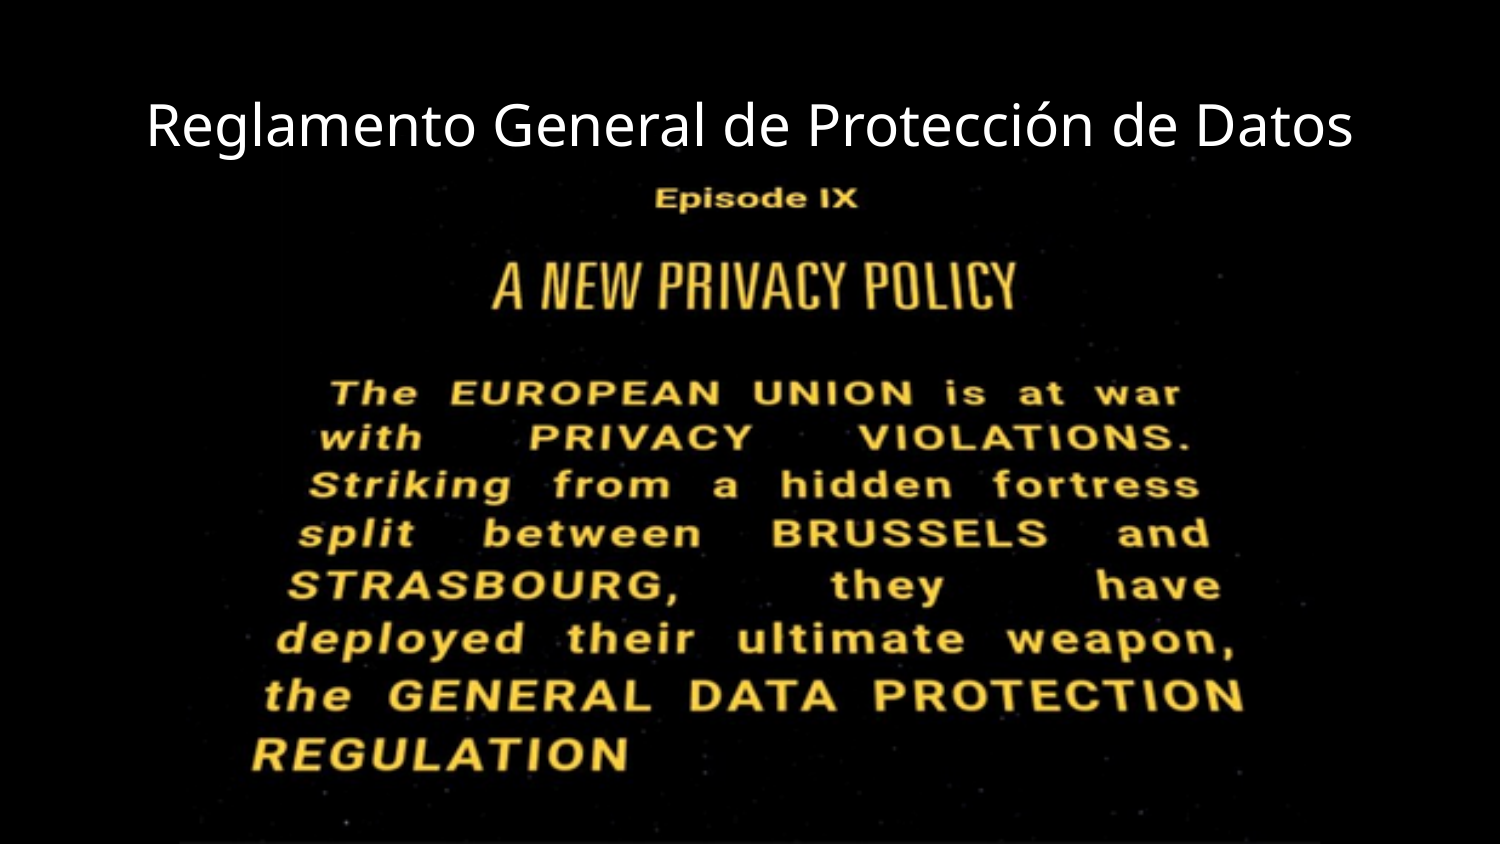

# Reglamento General de Protección de Datos